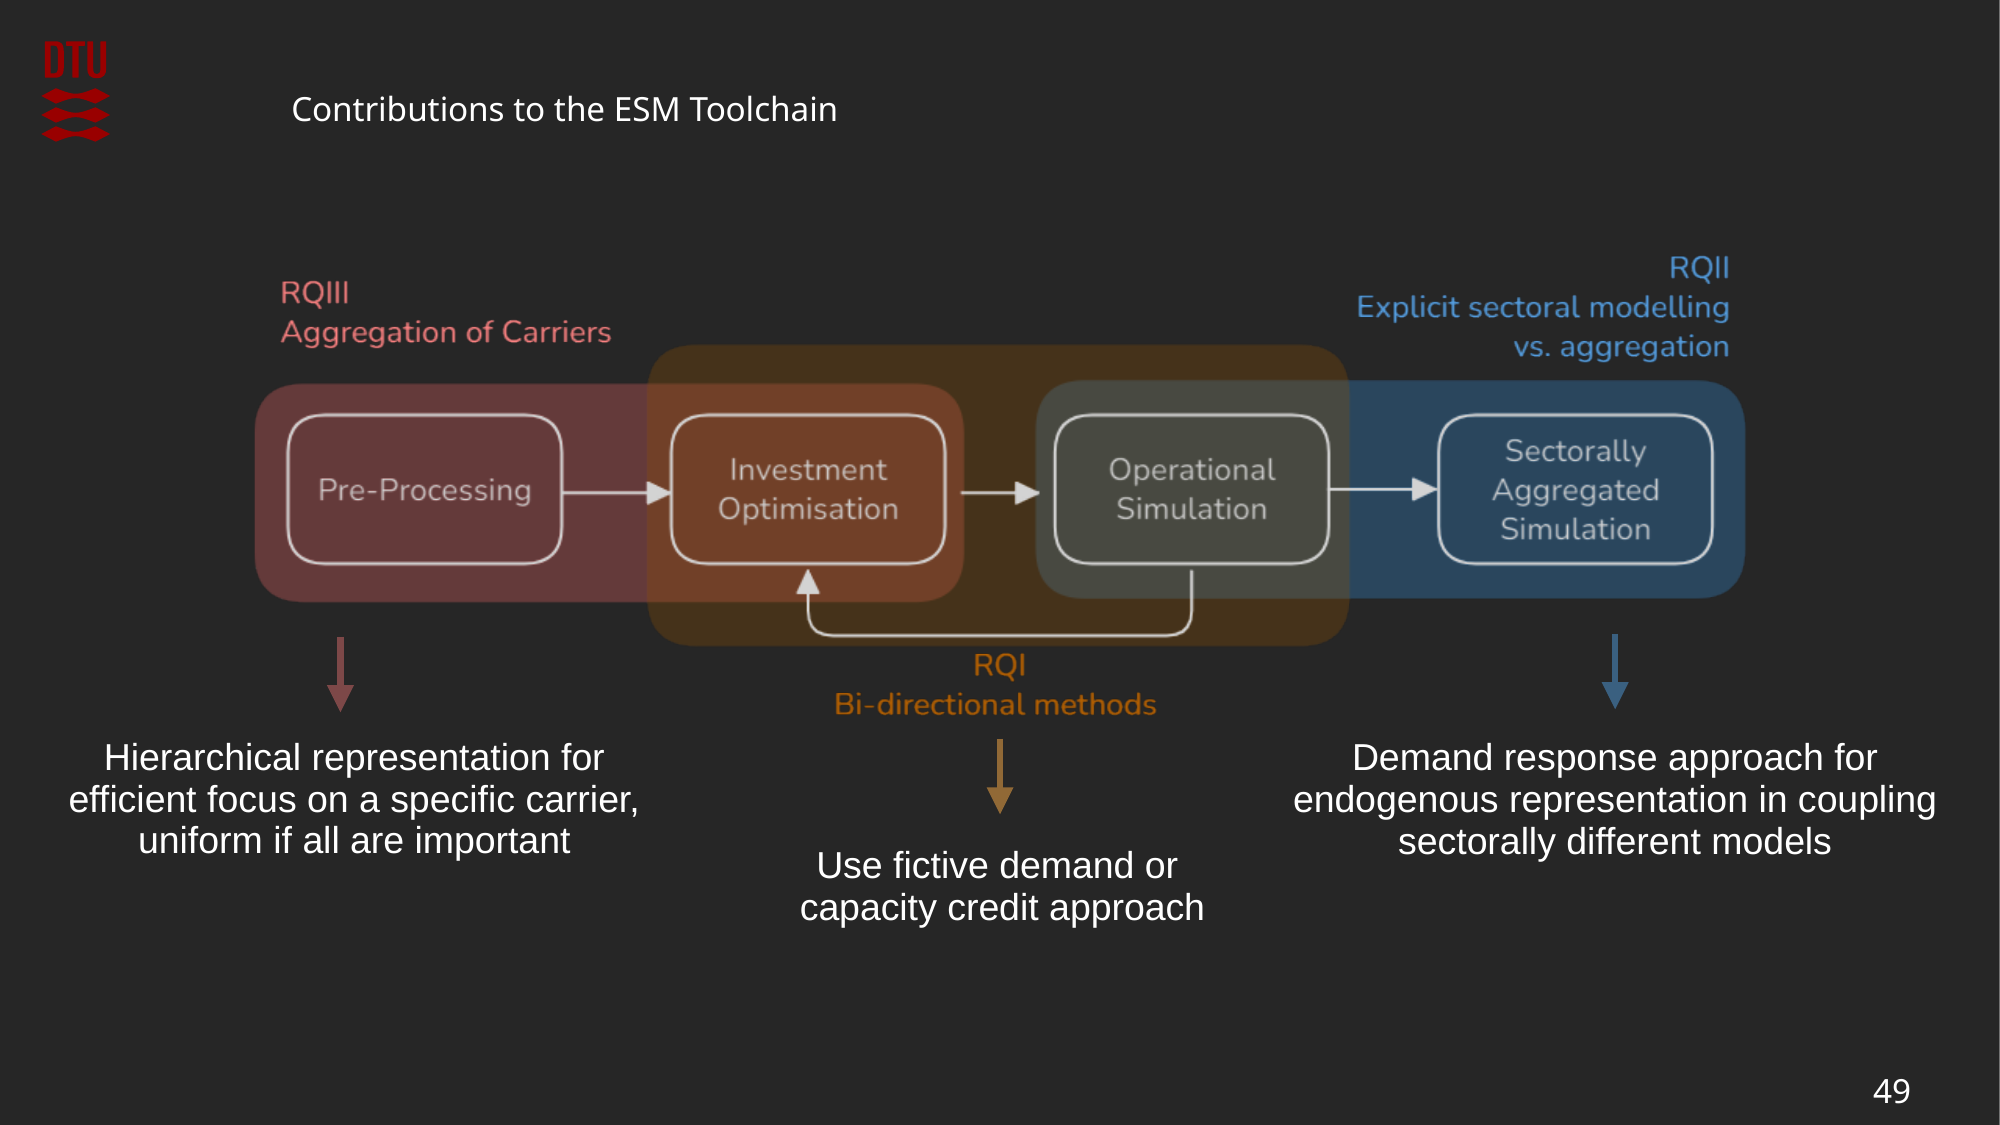

# Contributions to the ESM Toolchain
Demand response approach for endogenous representation in coupling sectorally different models
Hierarchical representation for efficient focus on a specific carrier, uniform if all are important
Use fictive demand or
capacity credit approach